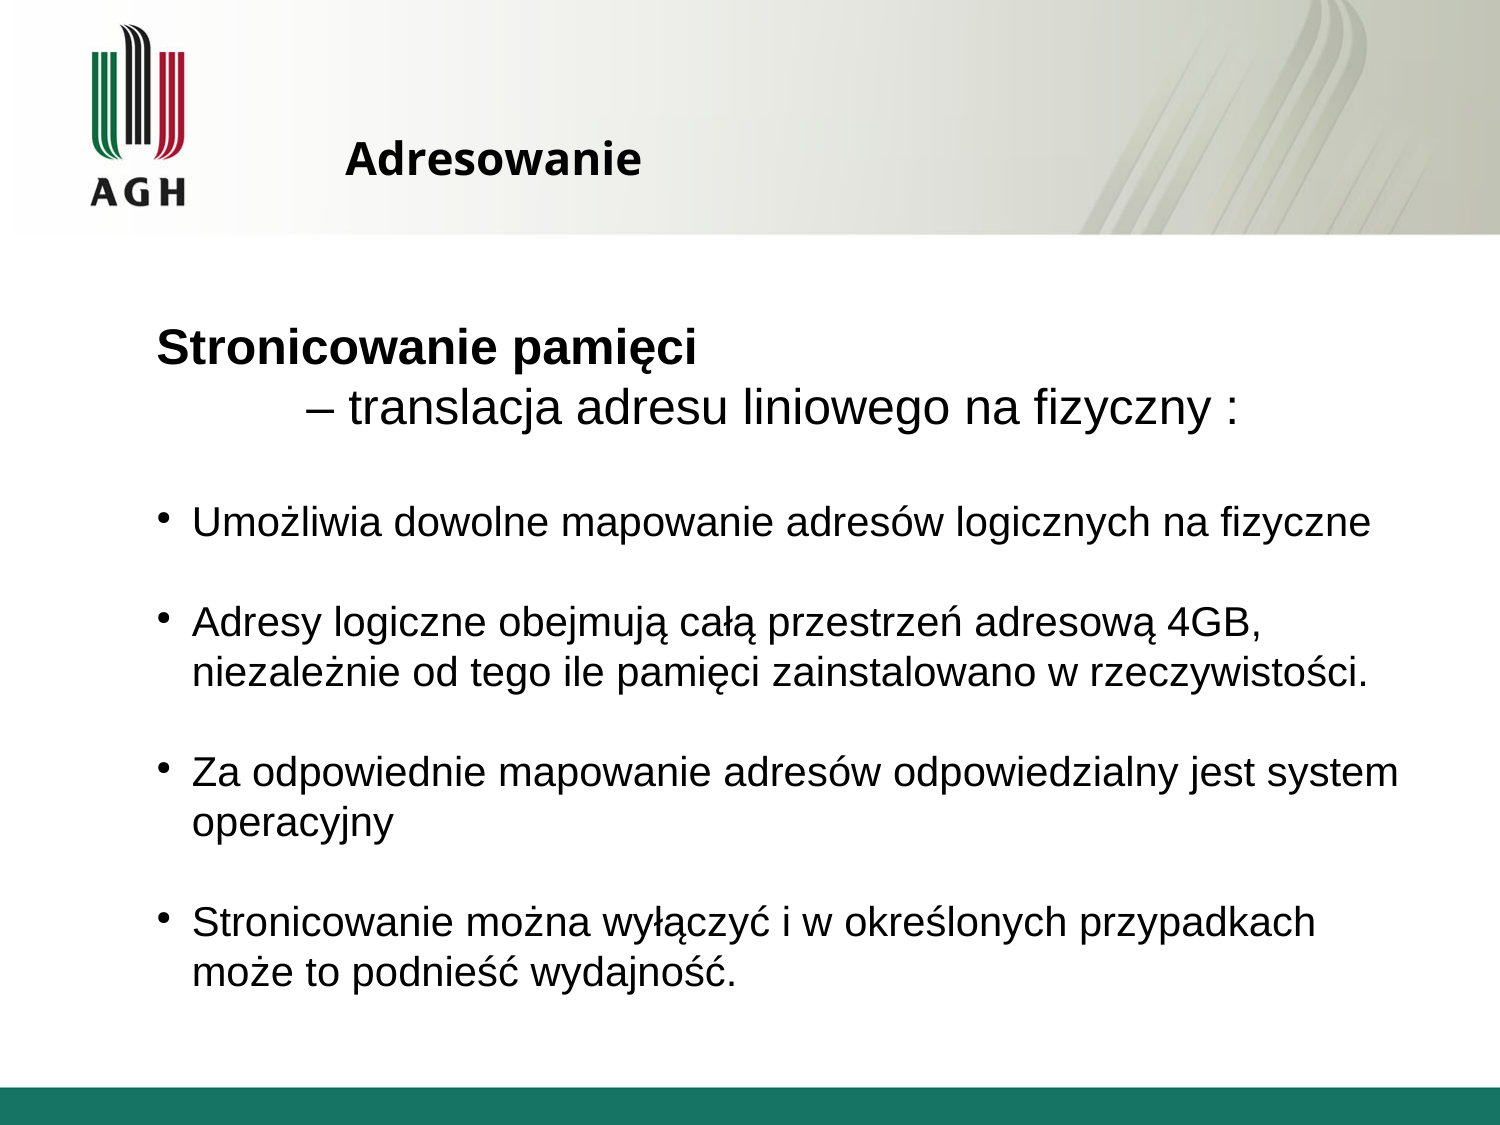

# Adresowanie
Stronicowanie pamięci
	– translacja adresu liniowego na fizyczny :
Umożliwia dowolne mapowanie adresów logicznych na fizyczne
Adresy logiczne obejmują całą przestrzeń adresową 4GB, niezależnie od tego ile pamięci zainstalowano w rzeczywistości.
Za odpowiednie mapowanie adresów odpowiedzialny jest system operacyjny
Stronicowanie można wyłączyć i w określonych przypadkach może to podnieść wydajność.